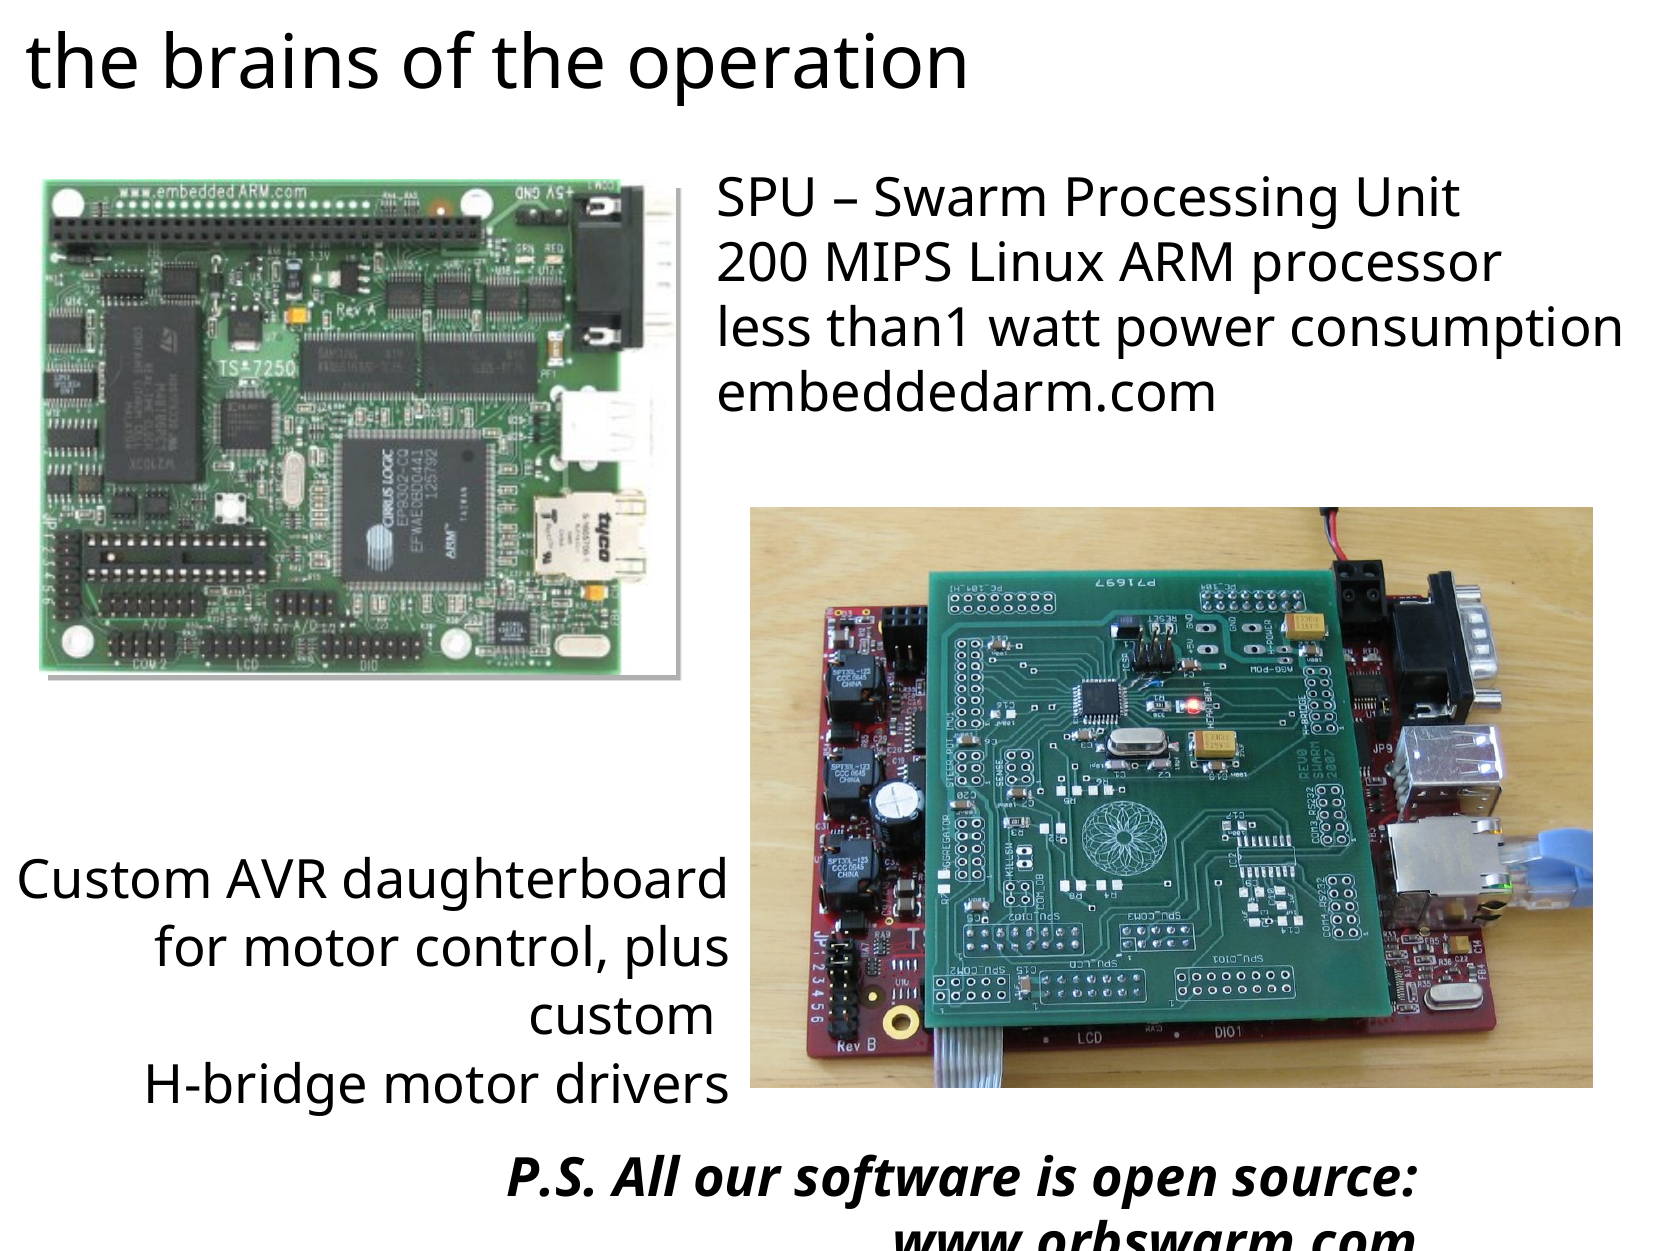

# the brains of the operation
SPU – Swarm Processing Unit
200 MIPS Linux ARM processor
less than1 watt power consumption
embeddedarm.com
Custom AVR daughterboard
for motor control, plus custom
H-bridge motor drivers
P.S. All our software is open source: www.orbswarm.com